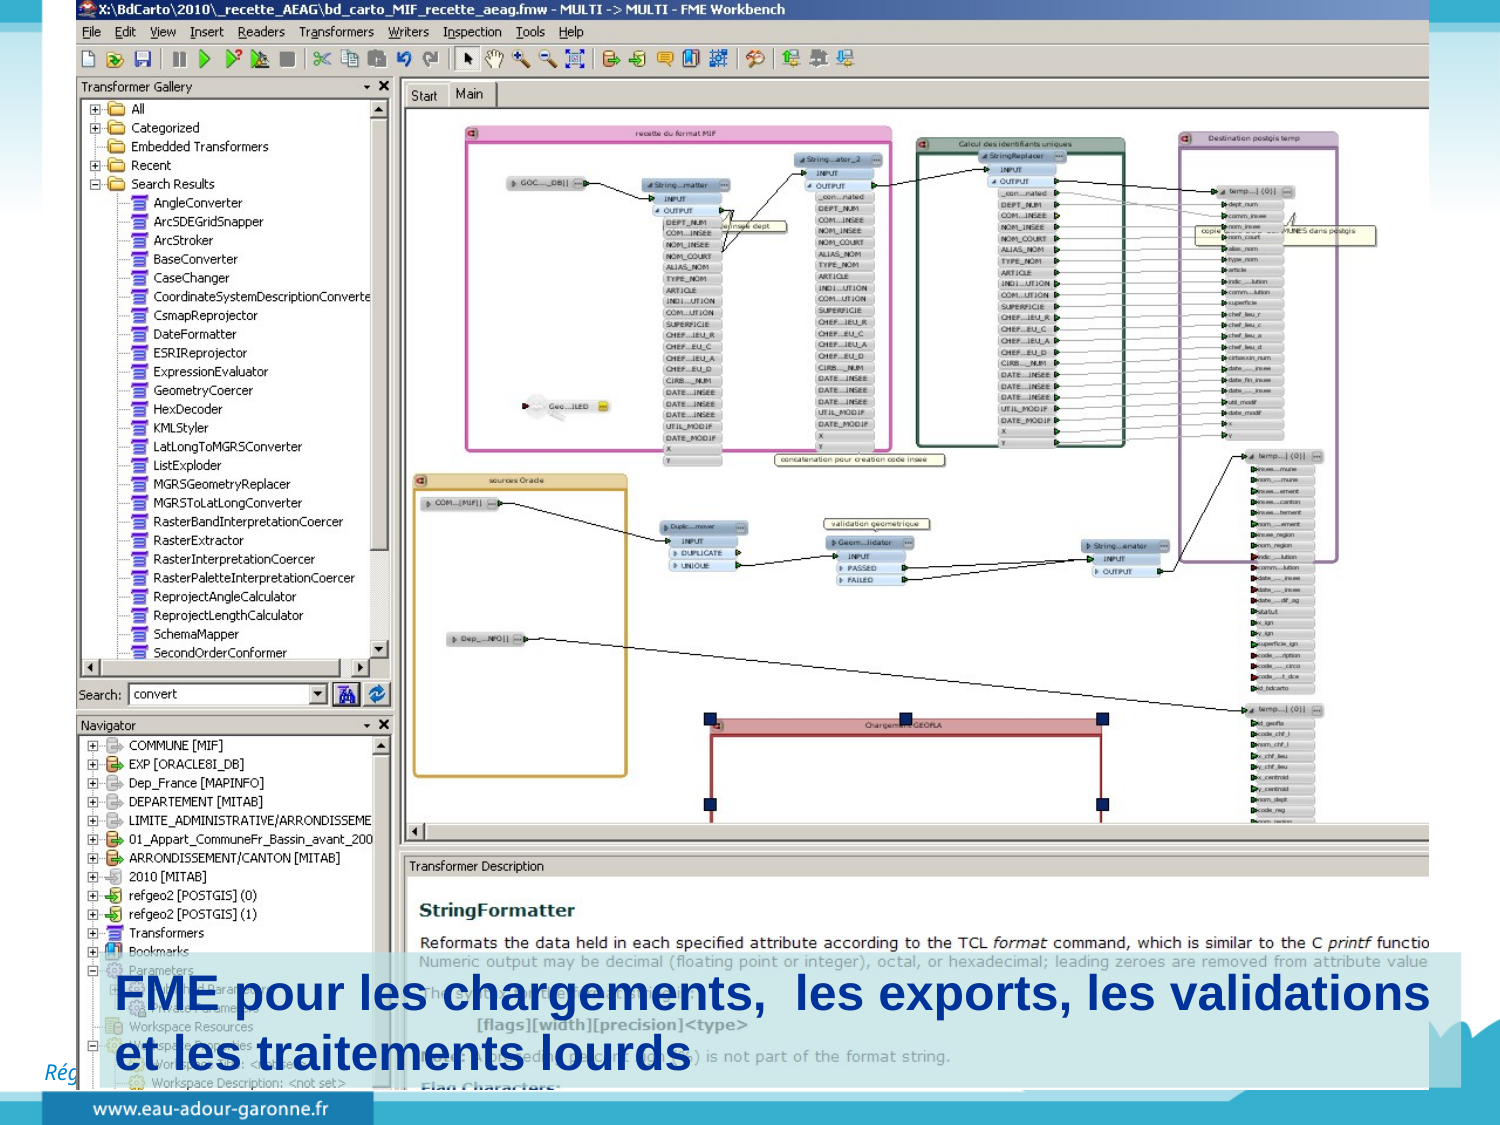

FME pour les chargements, les exports, les validations
et les traitements lourds
10
Régis Haubourg - Agence de l'eau Adour Garonne